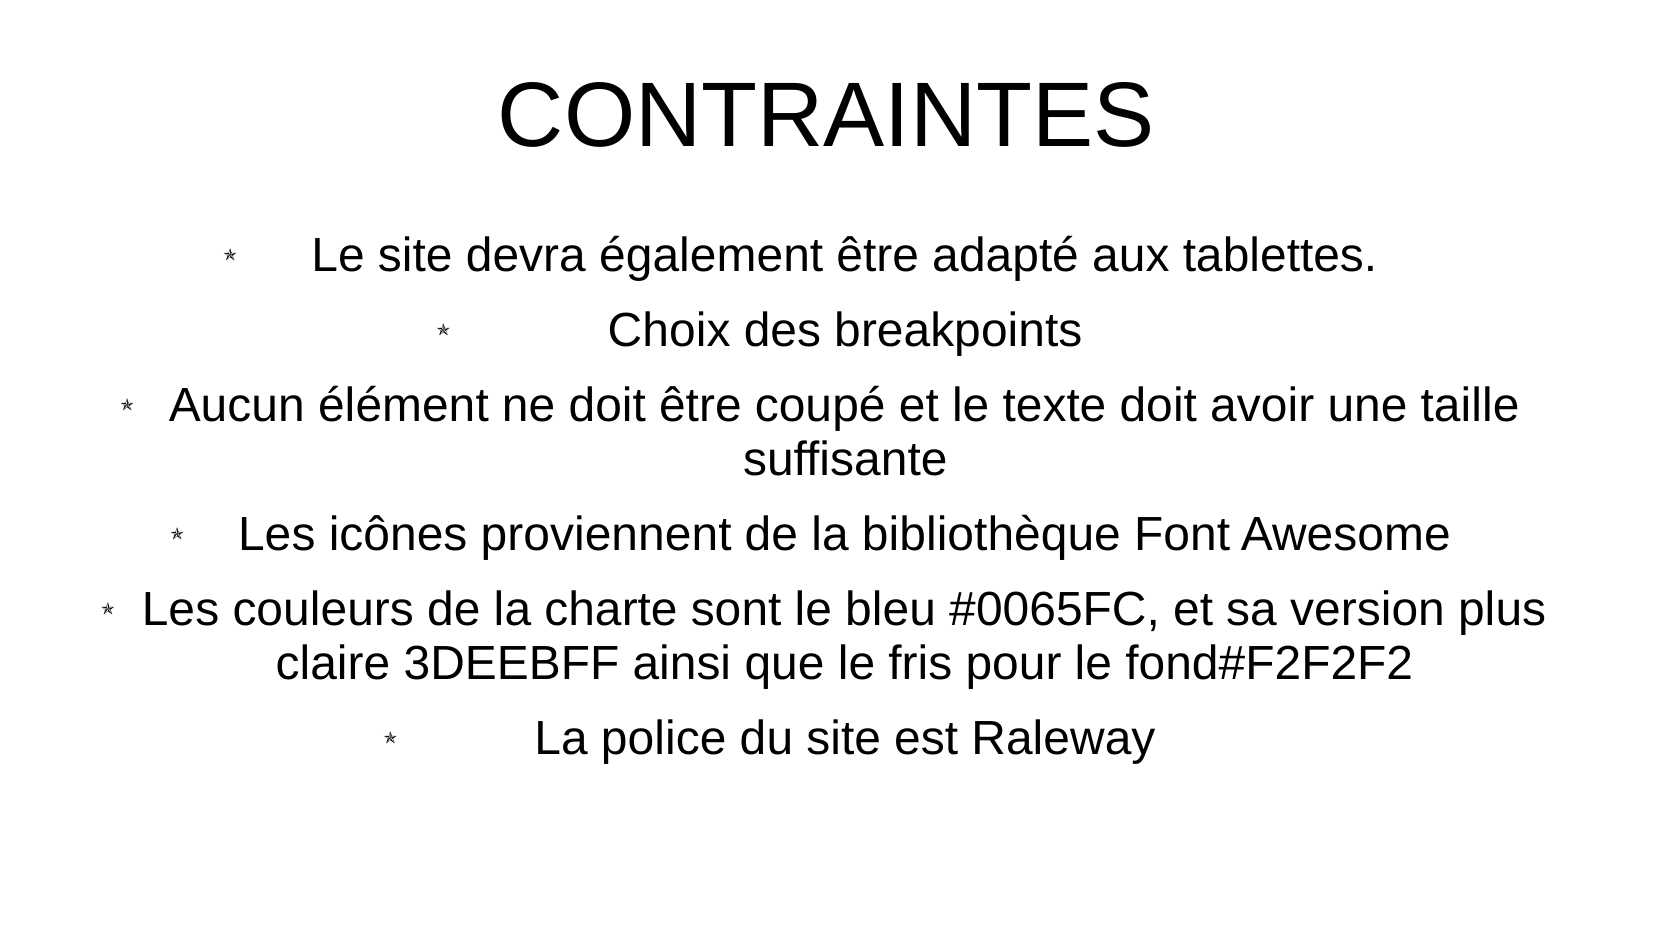

# CONTRAINTES
Le site devra également être adapté aux tablettes.
Choix des breakpoints
Aucun élément ne doit être coupé et le texte doit avoir une taille suffisante
Les icônes proviennent de la bibliothèque Font Awesome
Les couleurs de la charte sont le bleu #0065FC, et sa version plus claire 3DEEBFF ainsi que le fris pour le fond#F2F2F2
La police du site est Raleway